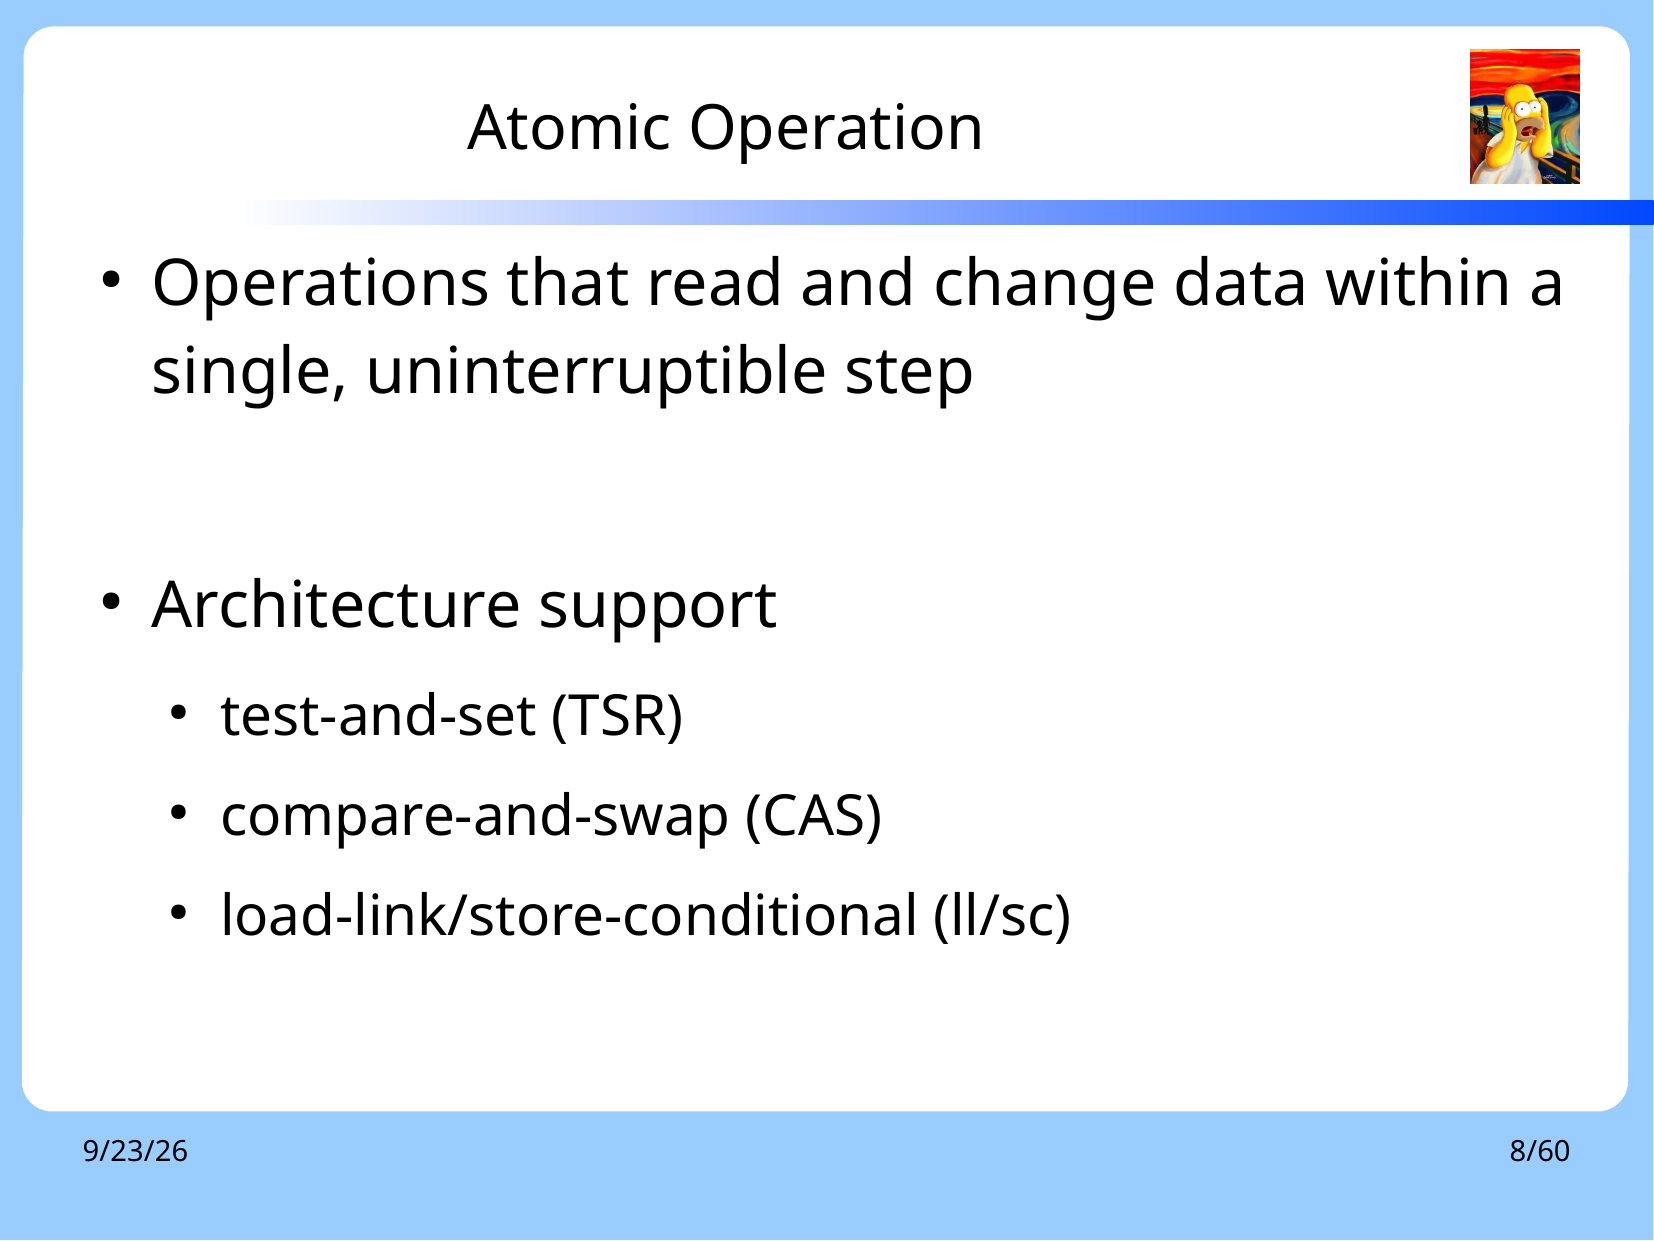

# Atomic Operation
Operations that read and change data within a single, uninterruptible step
Architecture support
test-and-set (TSR)
compare-and-swap (CAS)
load-link/store-conditional (ll/sc)
8